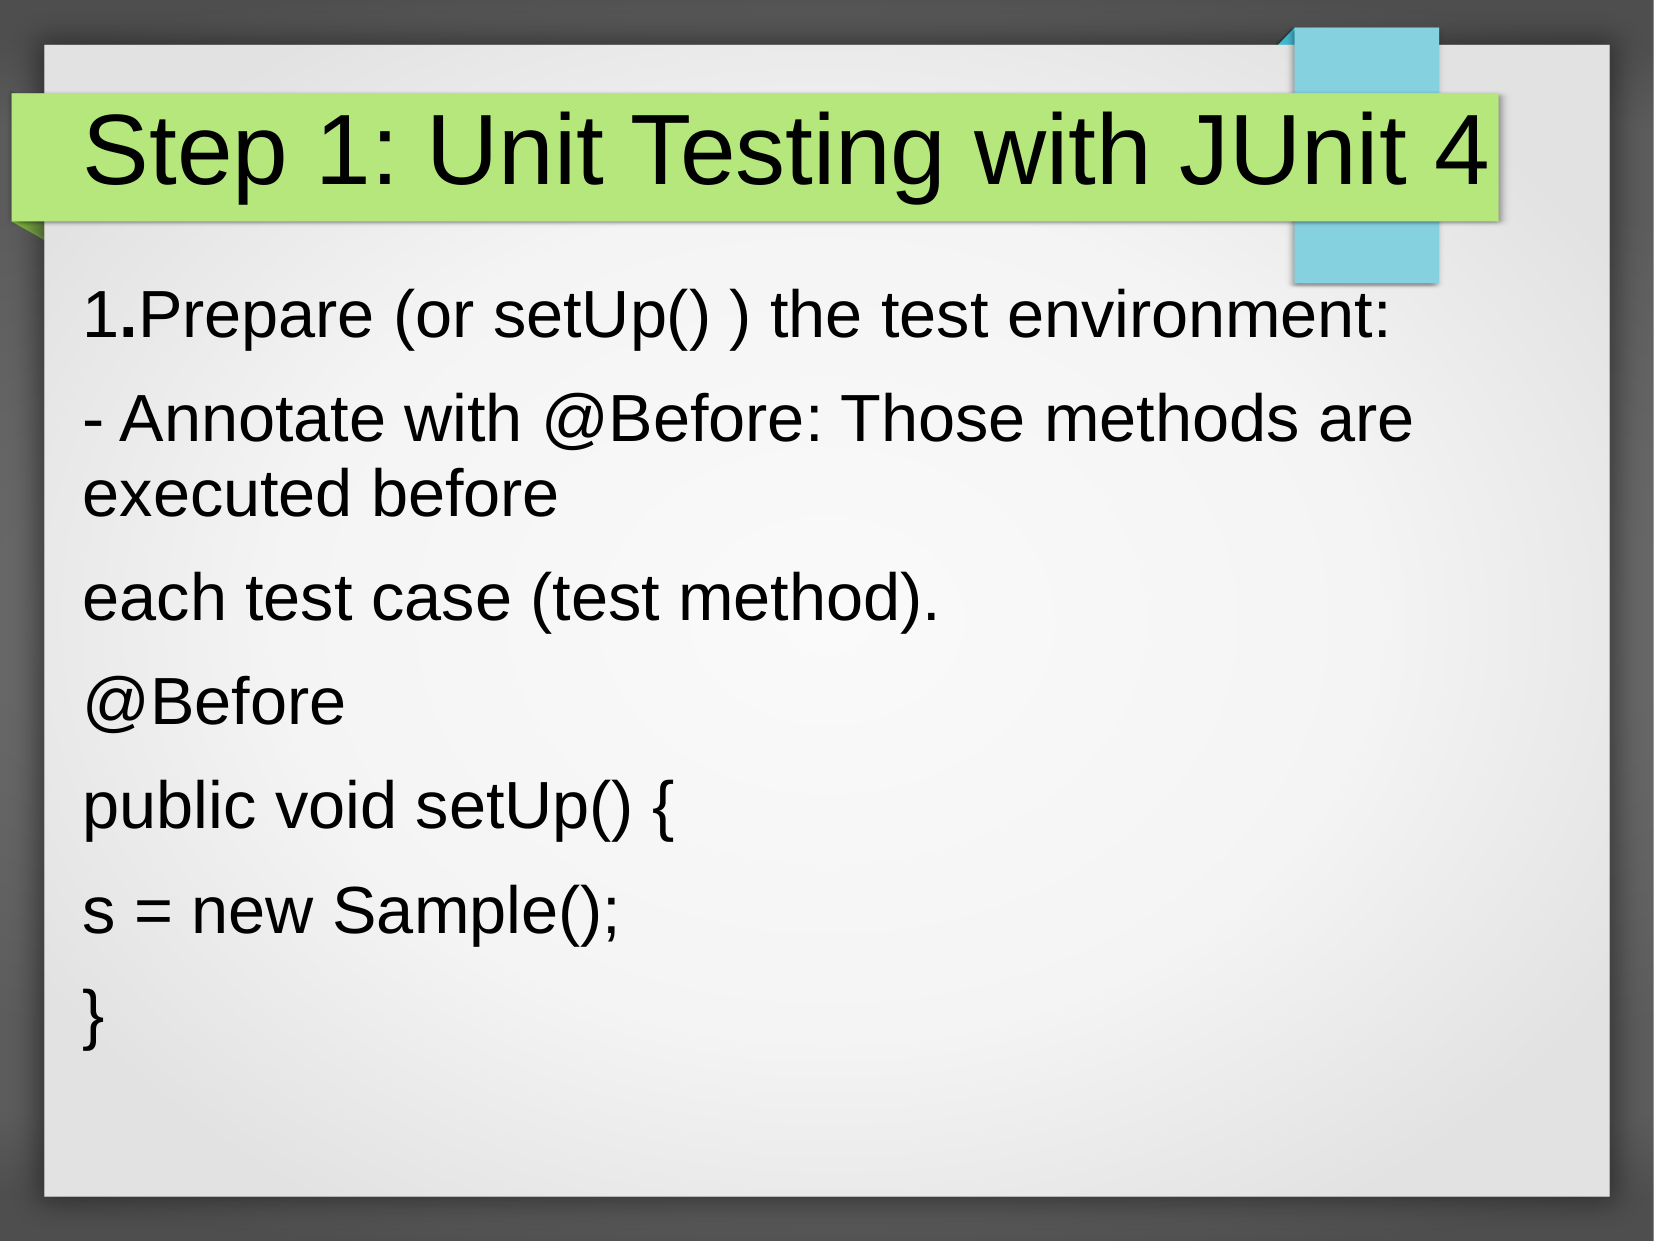

# Step 1: Unit Testing with JUnit 4
1.Prepare (or setUp() ) the test environment:
- Annotate with @Before: Those methods are executed before
each test case (test method).
@Before
public void setUp() {
s = new Sample();
}